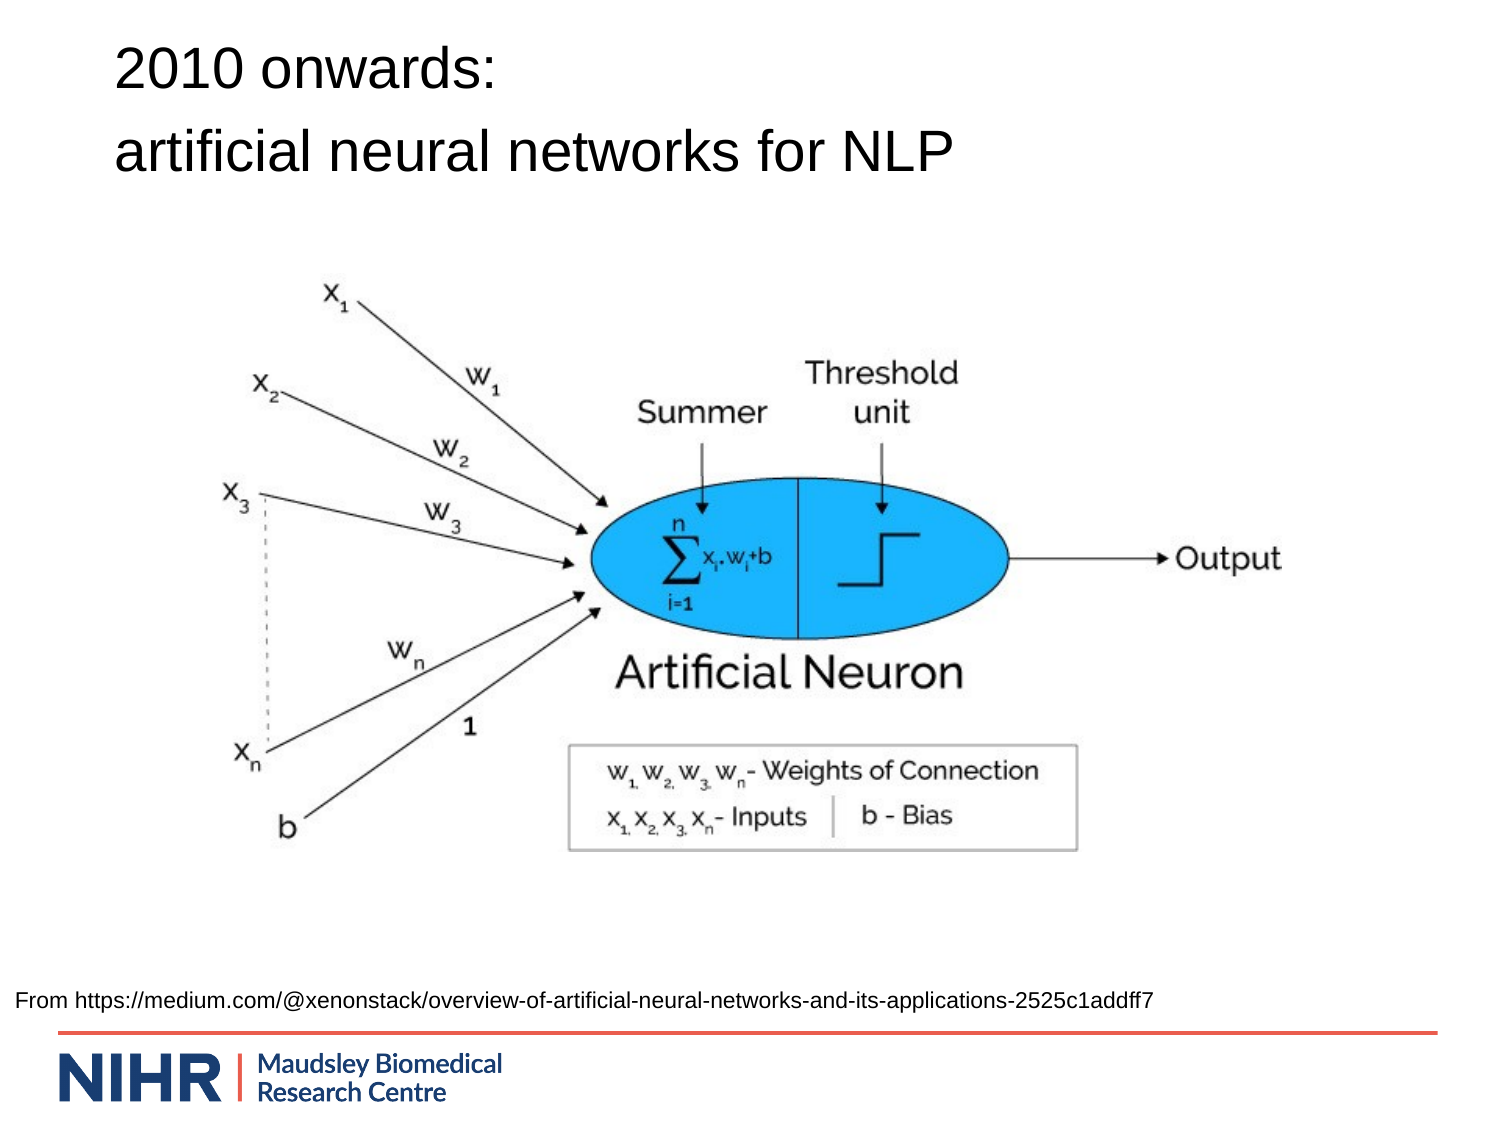

2010 onwards:
artificial neural networks for NLP
From https://medium.com/@xenonstack/overview-of-artificial-neural-networks-and-its-applications-2525c1addff7